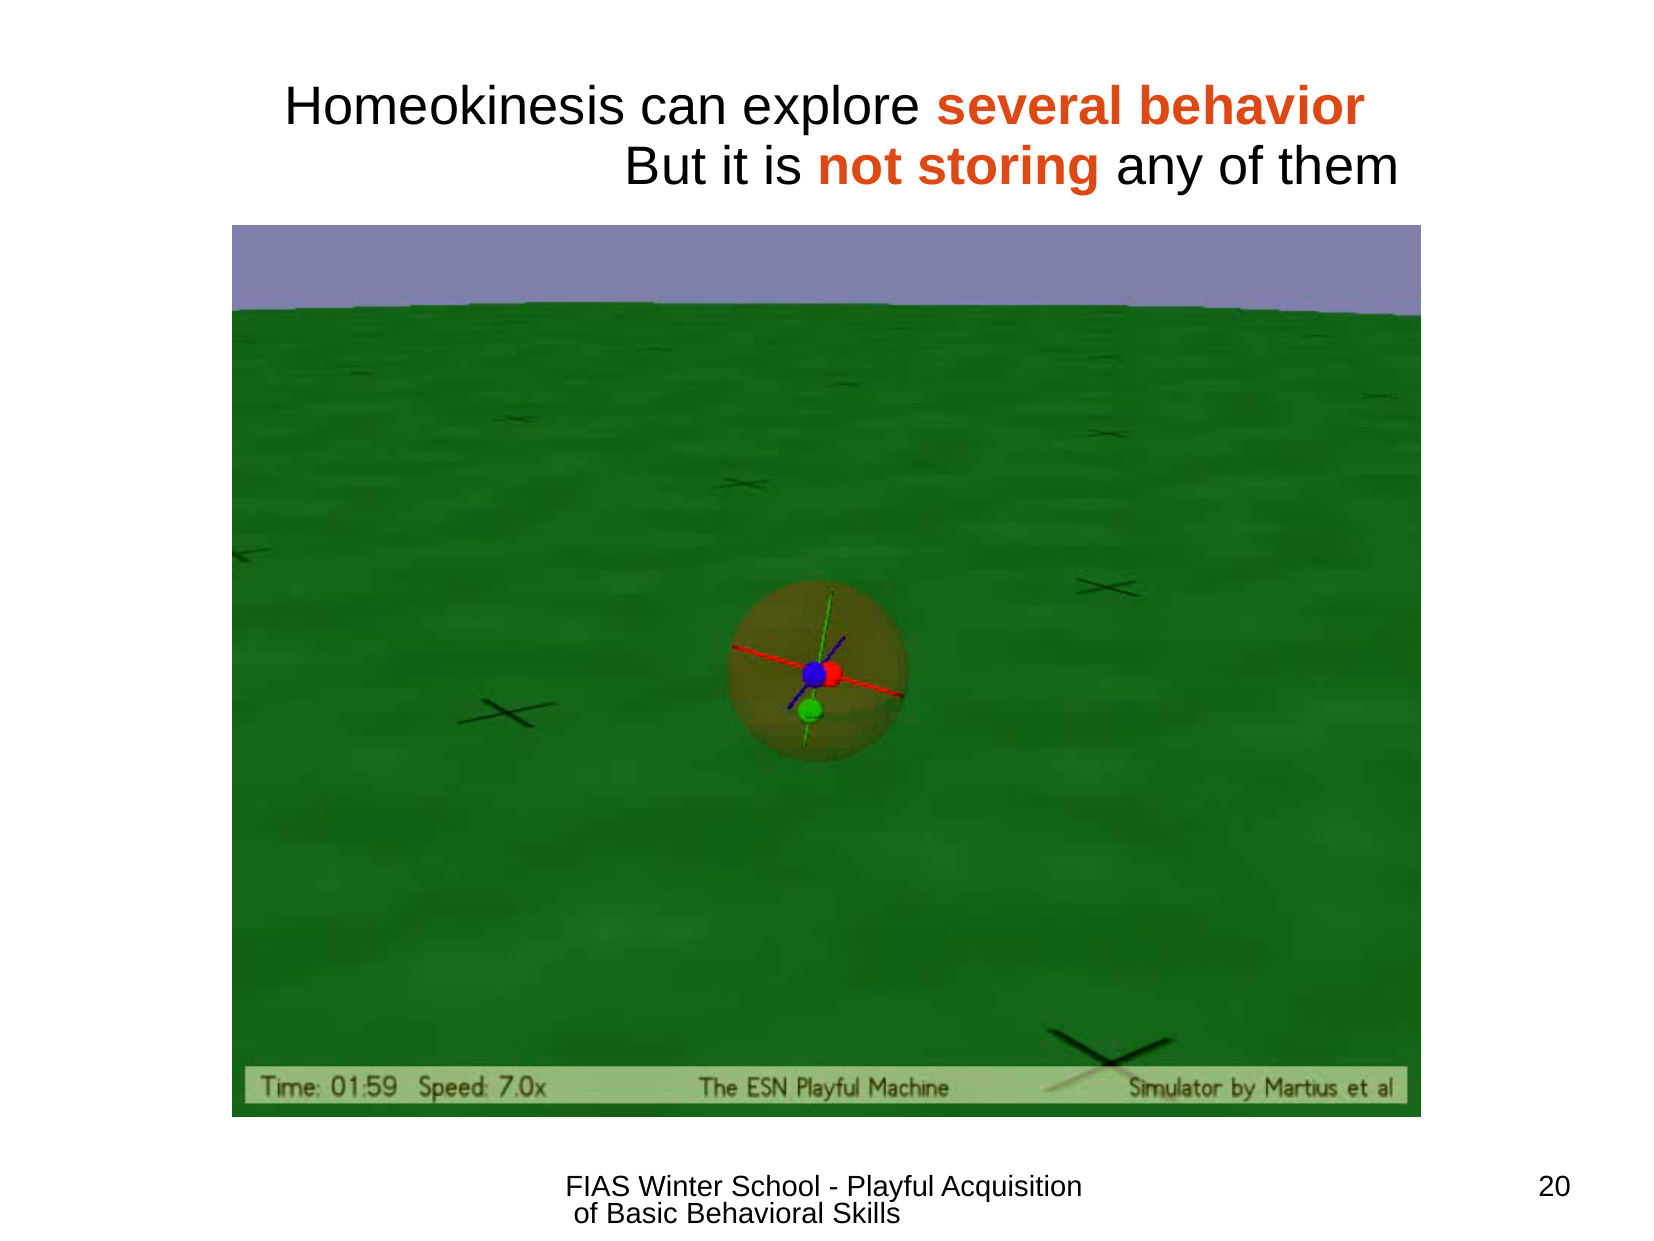

Homeokinesis can explore several behavior
 But it is not storing any of them
FIAS Winter School - Playful Acquisition of Basic Behavioral Skills
20